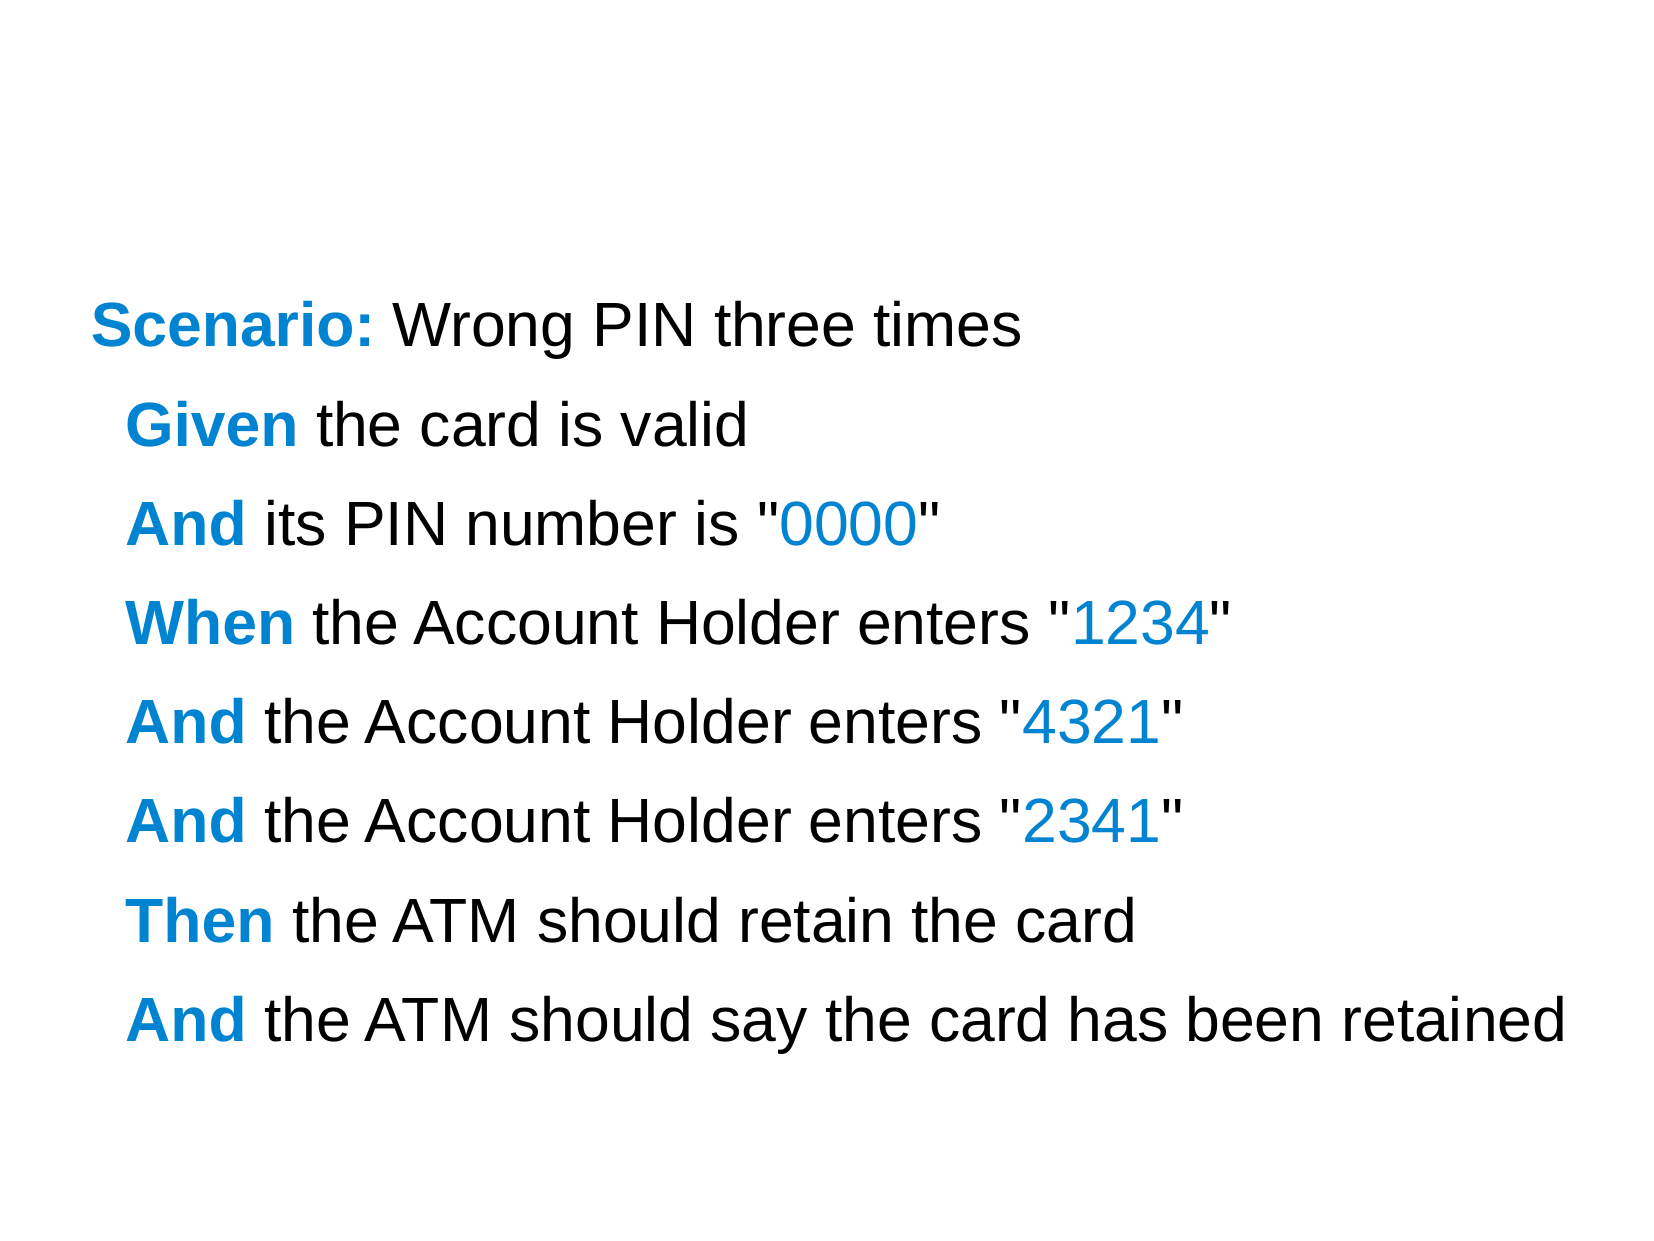

# Scenario: Wrong PIN three times
 Given the card is valid
 And its PIN number is "0000"
 When the Account Holder enters "1234"
 And the Account Holder enters "4321"
 And the Account Holder enters "2341"
 Then the ATM should retain the card
 And the ATM should say the card has been retained